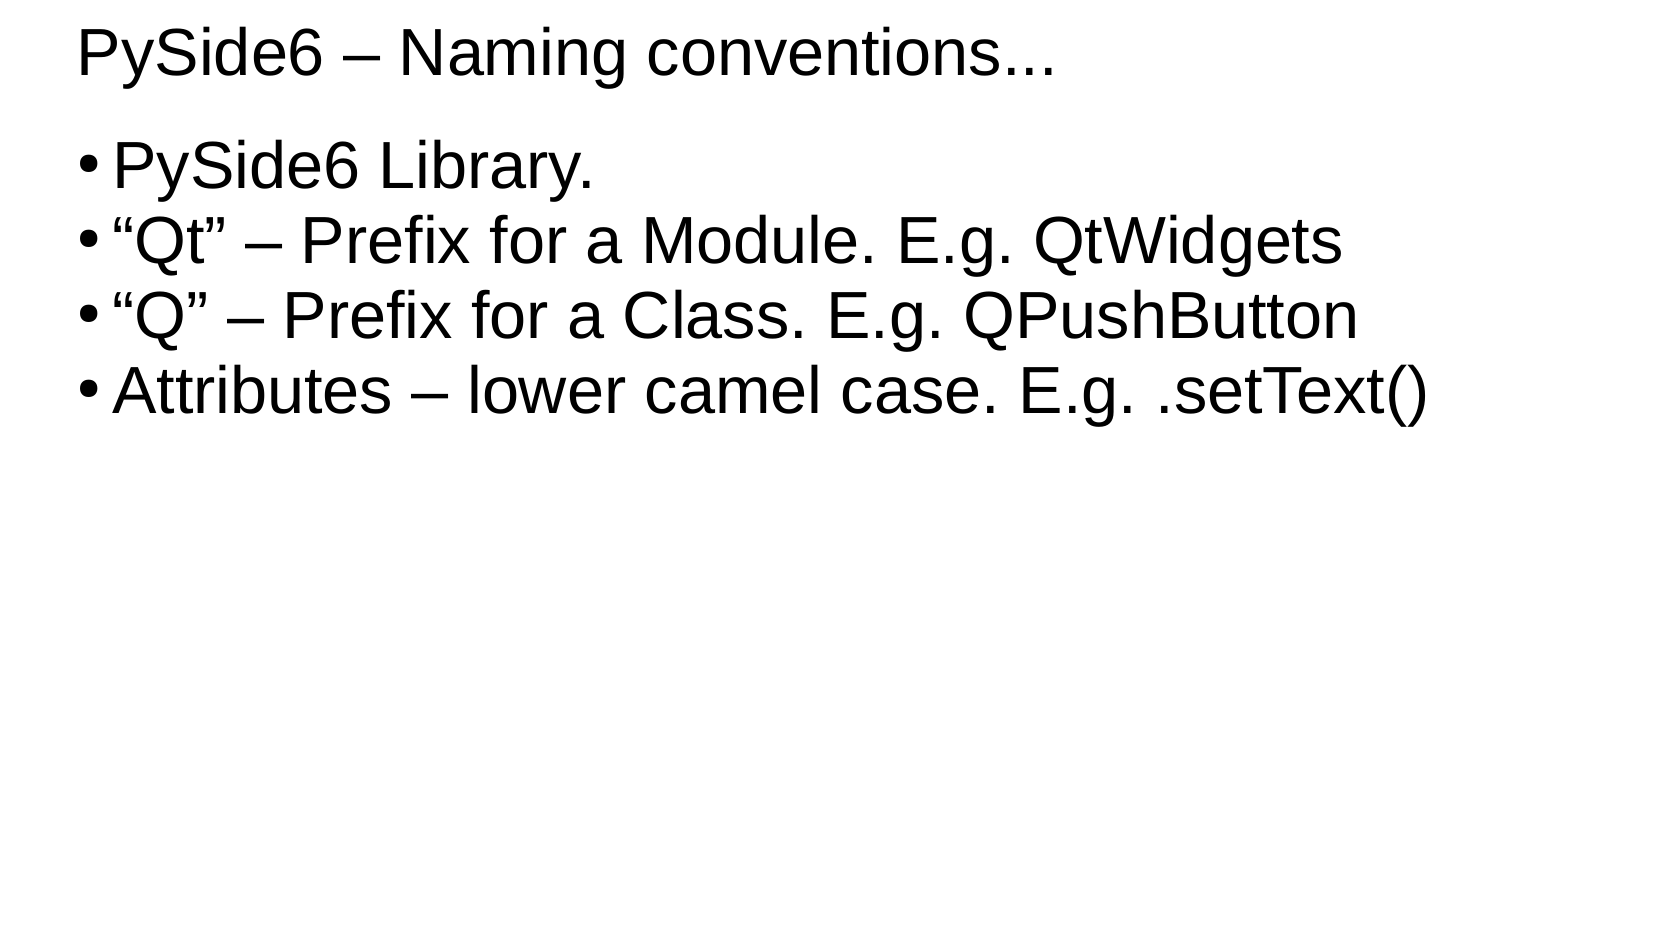

# PySide6 – Naming conventions...
PySide6 Library.
“Qt” – Prefix for a Module. E.g. QtWidgets
“Q” – Prefix for a Class. E.g. QPushButton
Attributes – lower camel case. E.g. .setText()